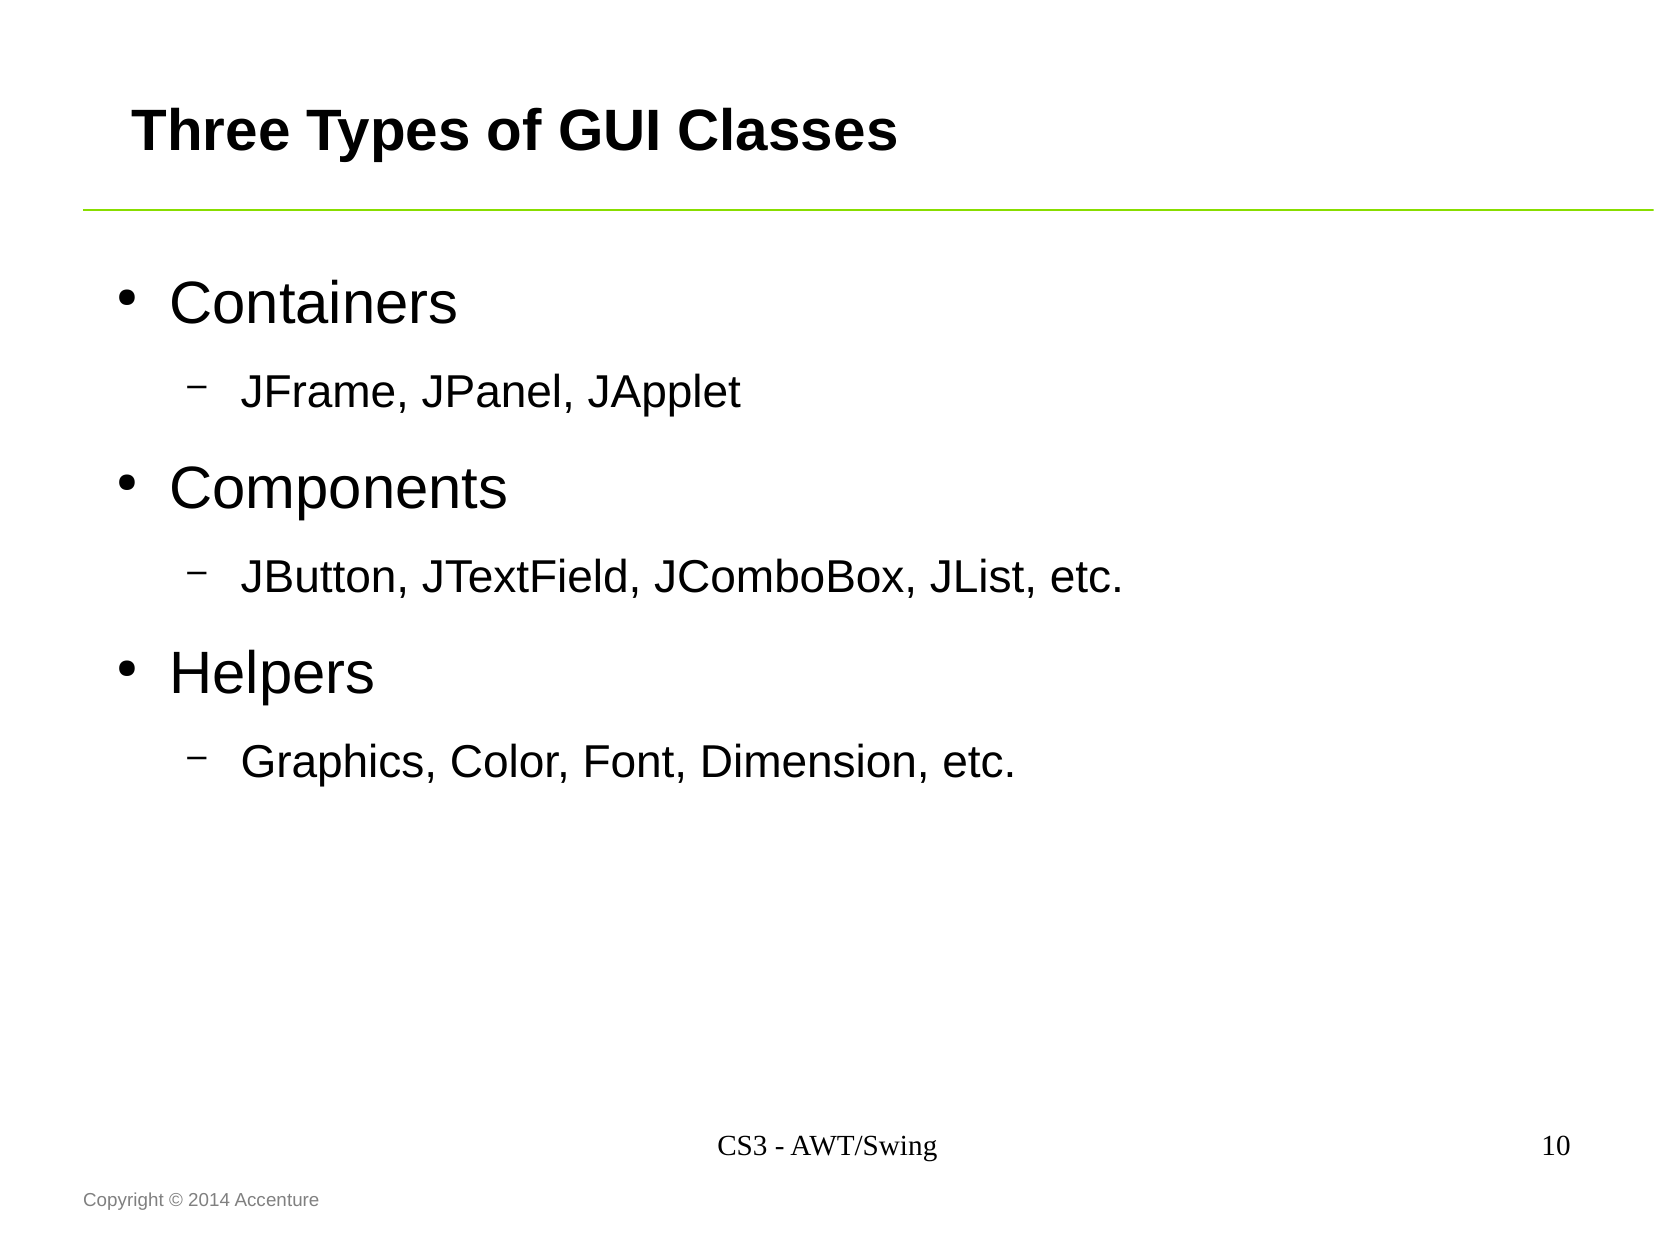

# Three Types of GUI Classes
Containers
JFrame, JPanel, JApplet
Components
JButton, JTextField, JComboBox, JList, etc.
Helpers
Graphics, Color, Font, Dimension, etc.
CS3 - AWT/Swing
10